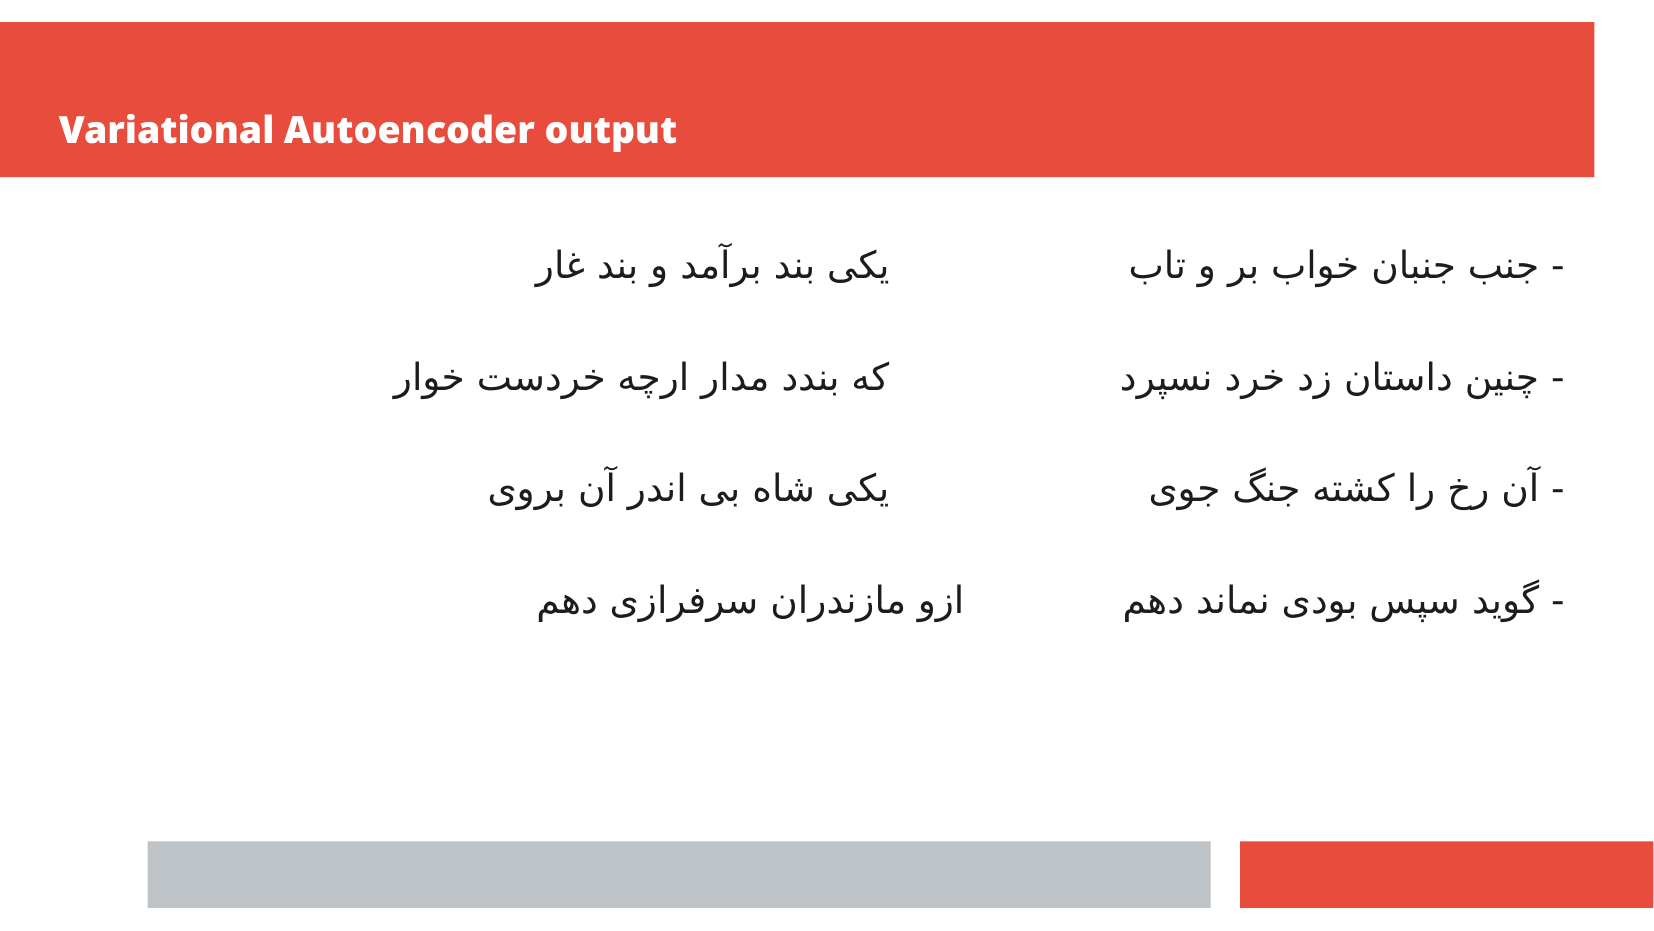

# Variational Autoencoder output
- جنب جنبان خواب بر و تاب 					یکی بند برآمد و بند غار
- چنین داستان زد خرد نسپرد					که بندد مدار ارچه خردست خوار
- آن رخ را کشته جنگ جوی					یکی شاه بی اندر آن بروی
- گوید سپس بودی نماند دهم				ازو مازندران سرفرازی دهم